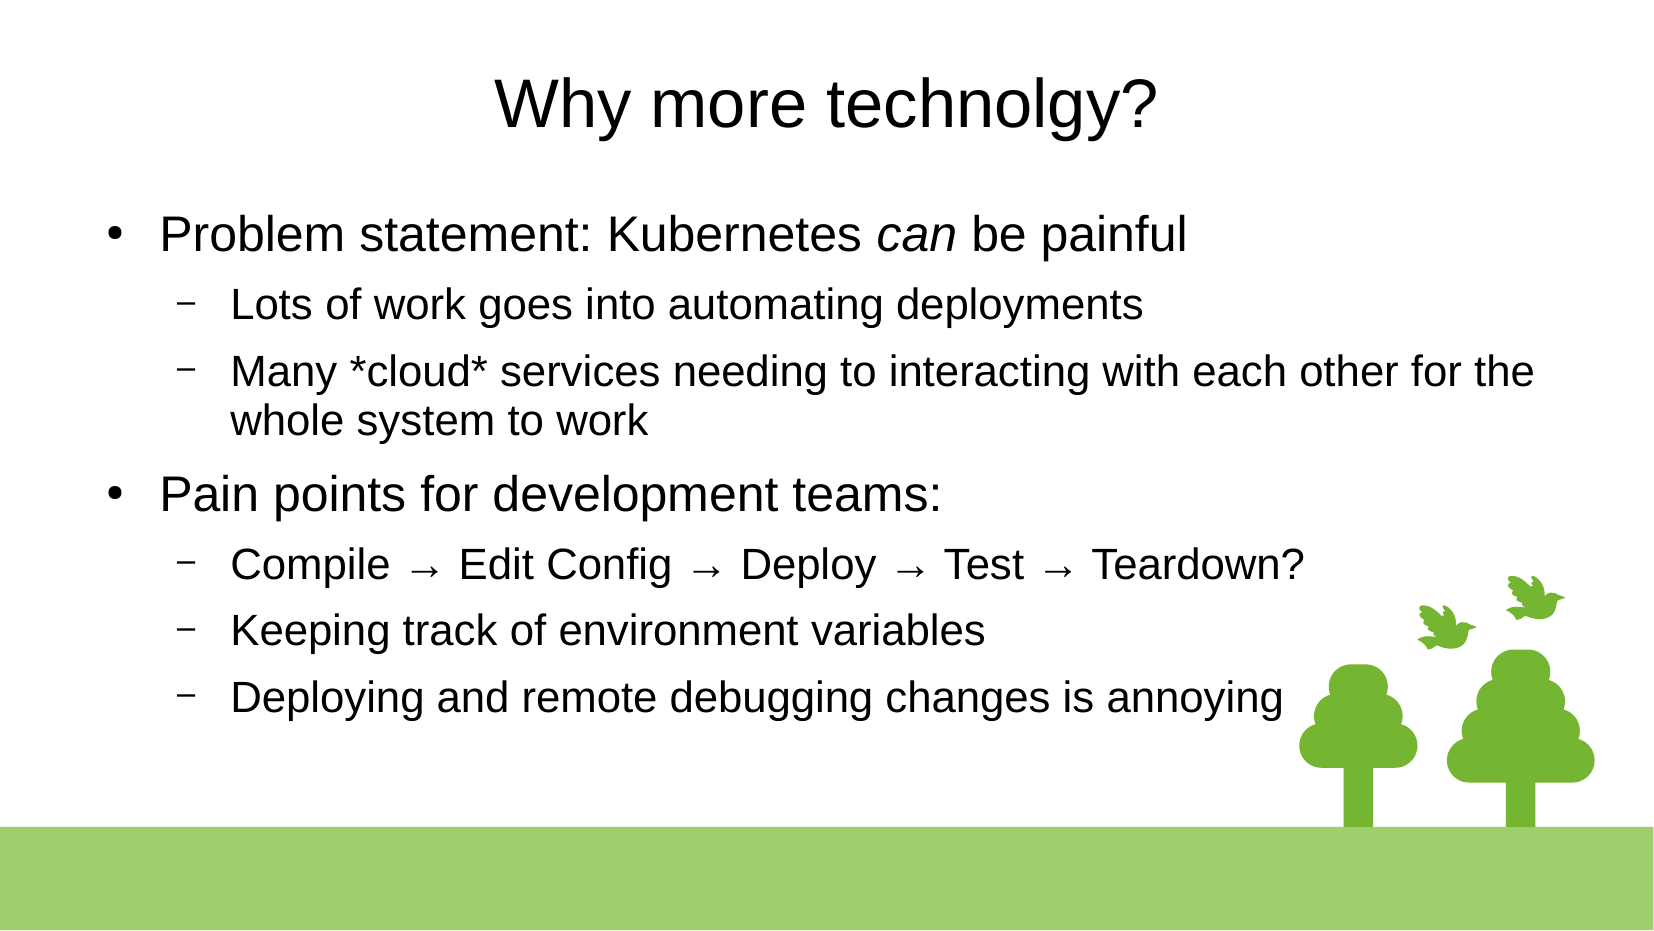

# Why more technolgy?
Problem statement: Kubernetes can be painful
Lots of work goes into automating deployments
Many *cloud* services needing to interacting with each other for the whole system to work
Pain points for development teams:
Compile → Edit Config → Deploy → Test → Teardown?
Keeping track of environment variables
Deploying and remote debugging changes is annoying